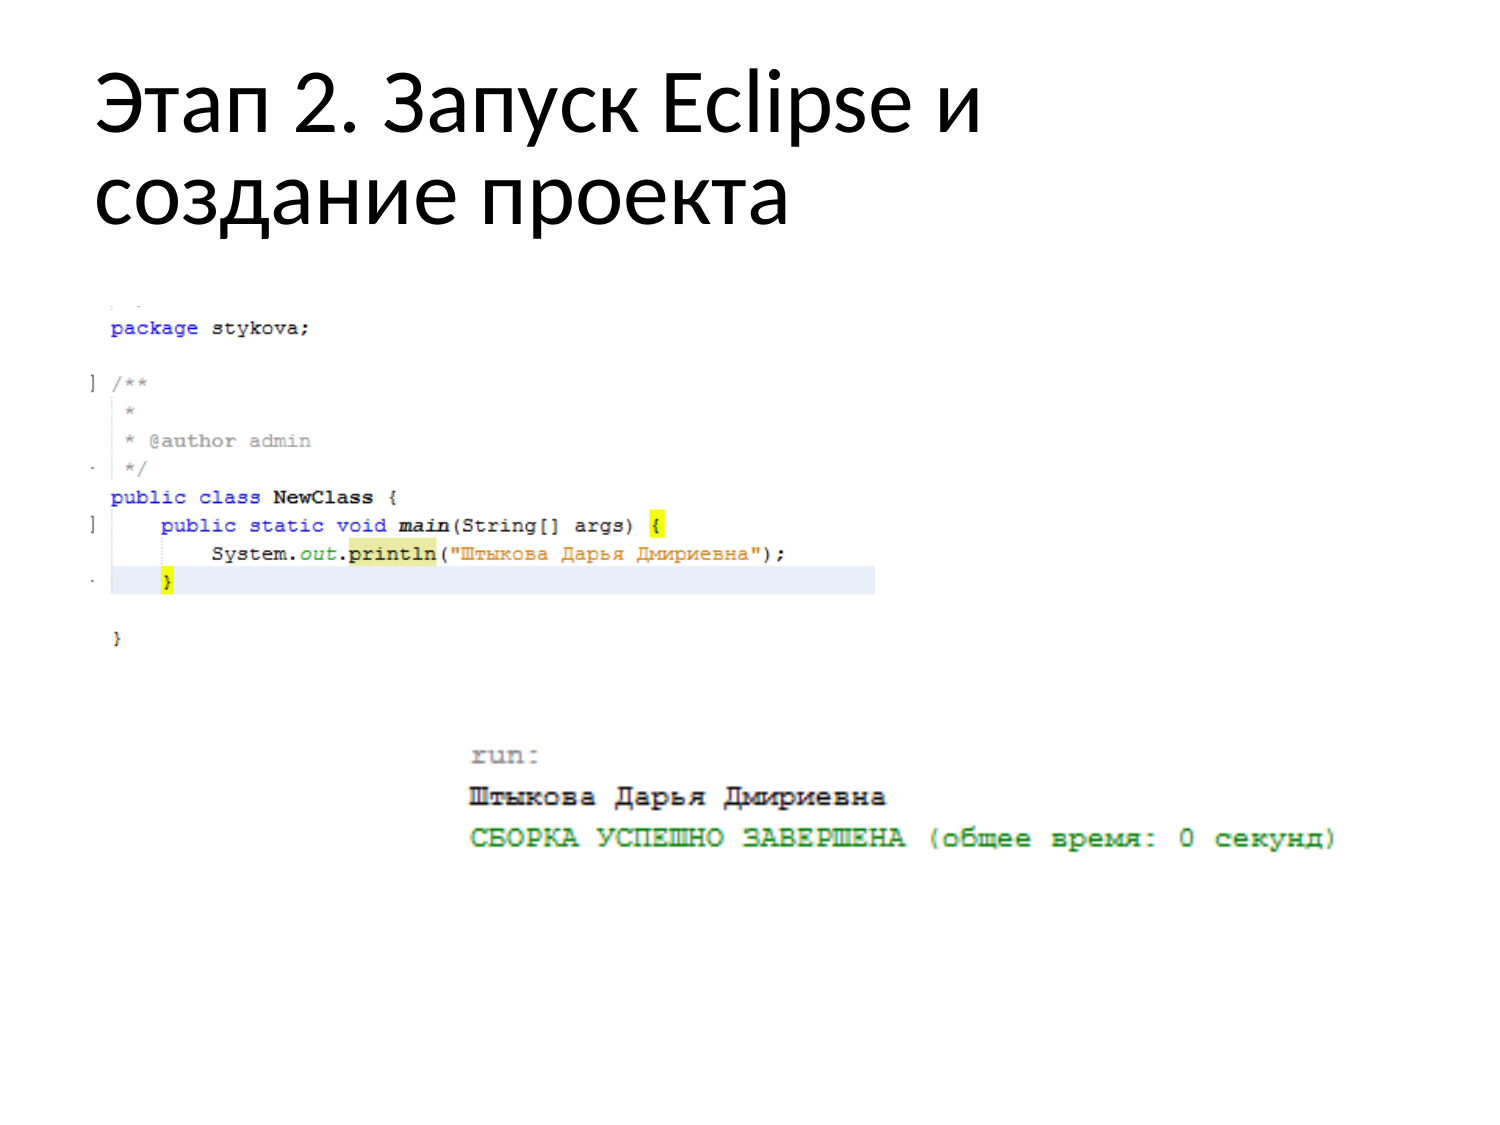

# Этап 2. Запуск Eclipse и создание проекта